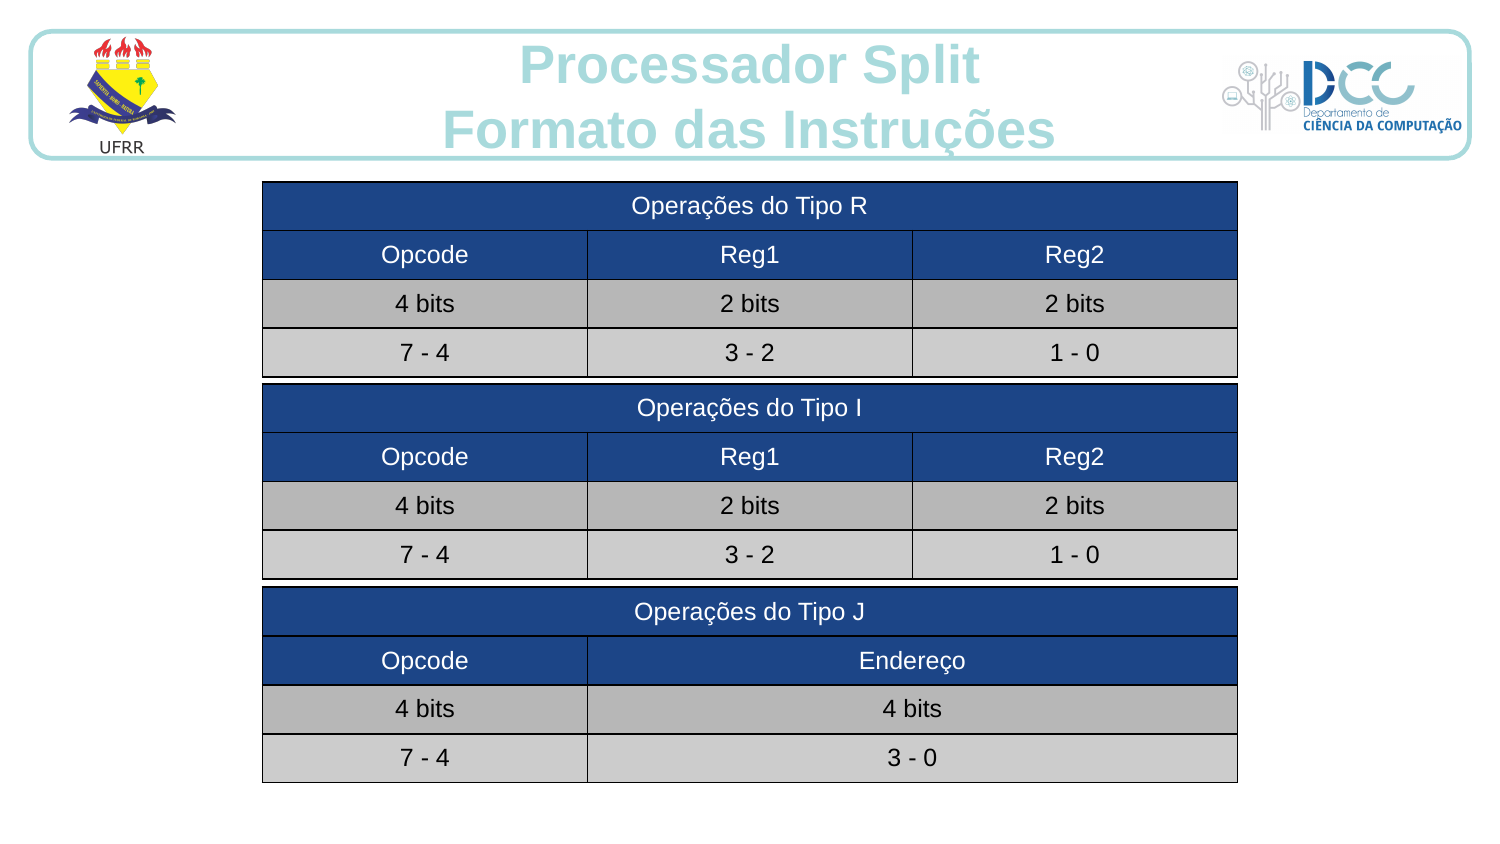

Processador Split
Formato das Instruções
| Operações do Tipo R | | |
| --- | --- | --- |
| Opcode | Reg1 | Reg2 |
| 4 bits | 2 bits | 2 bits |
| 7 - 4 | 3 - 2 | 1 - 0 |
| Operações do Tipo I | | |
| --- | --- | --- |
| Opcode | Reg1 | Reg2 |
| 4 bits | 2 bits | 2 bits |
| 7 - 4 | 3 - 2 | 1 - 0 |
| Operações do Tipo J | |
| --- | --- |
| Opcode | Endereço |
| 4 bits | 4 bits |
| 7 - 4 | 3 - 0 |